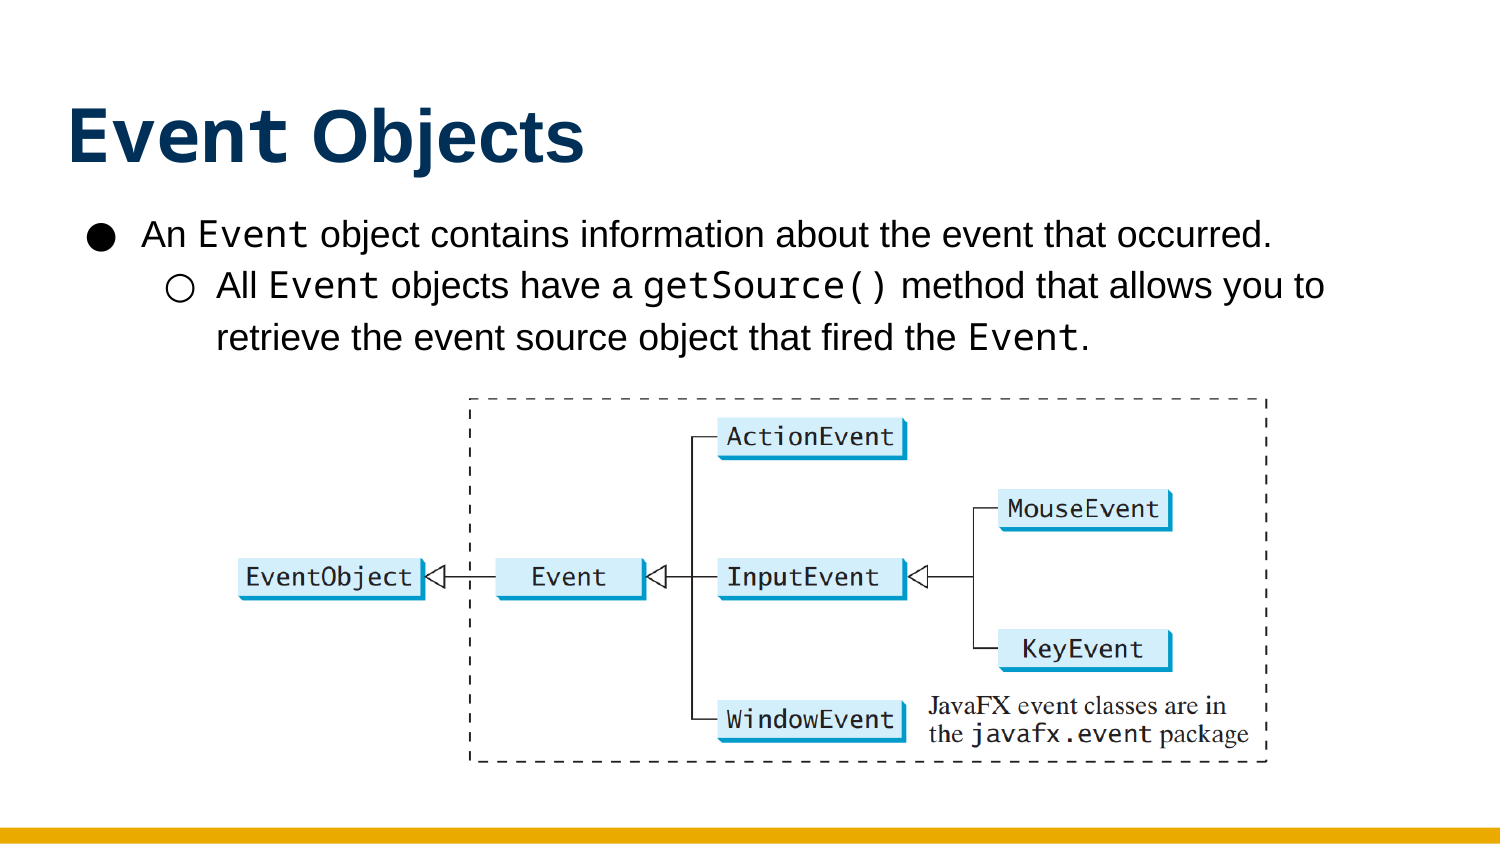

# Event Objects
An Event object contains information about the event that occurred.
All Event objects have a getSource() method that allows you to retrieve the event source object that fired the Event.